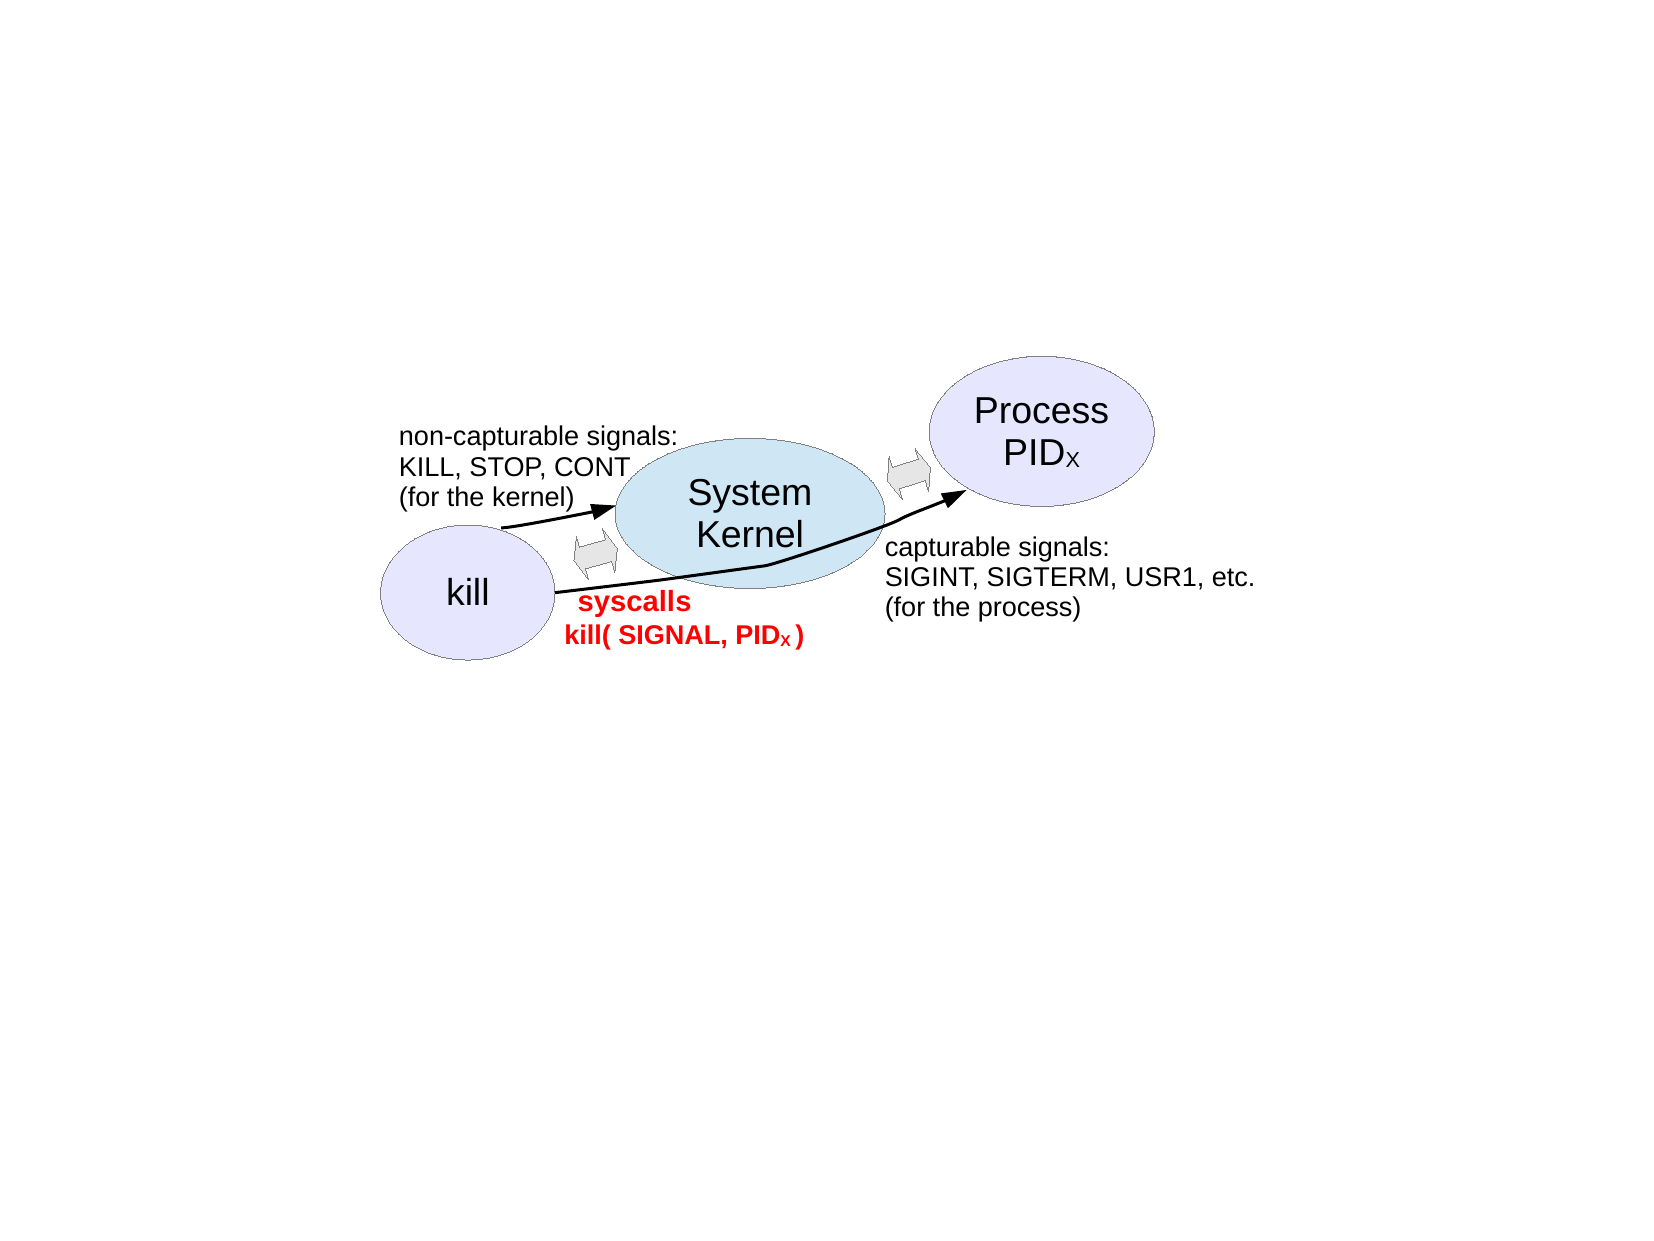

Process
PIDX
non-capturable signals:
KILL, STOP, CONT
(for the kernel)
System
Kernel
capturable signals:
SIGINT, SIGTERM, USR1, etc.
(for the process)
kill
syscalls
kill( SIGNAL, PIDX )